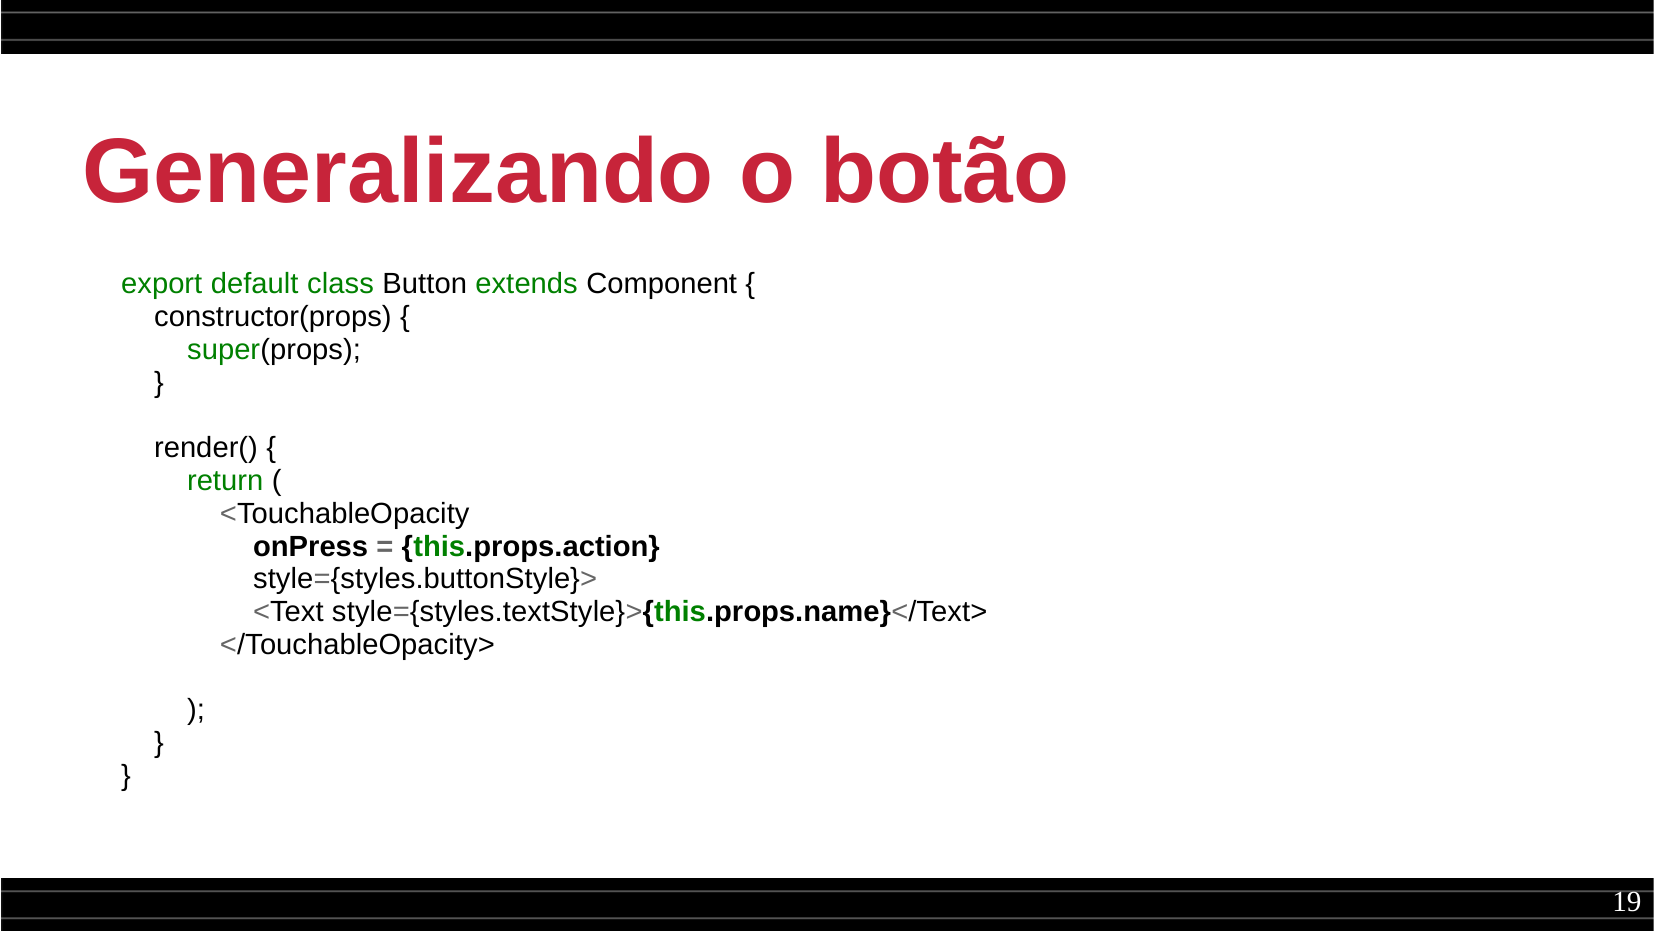

# Generalizando o botão
export default class Button extends Component {
 constructor(props) {
 super(props);
 }
 render() {
 return (
 <TouchableOpacity
 onPress = {this.props.action}
 style={styles.buttonStyle}>
 <Text style={styles.textStyle}>{this.props.name}</Text>
 </TouchableOpacity>
 );
 }
}